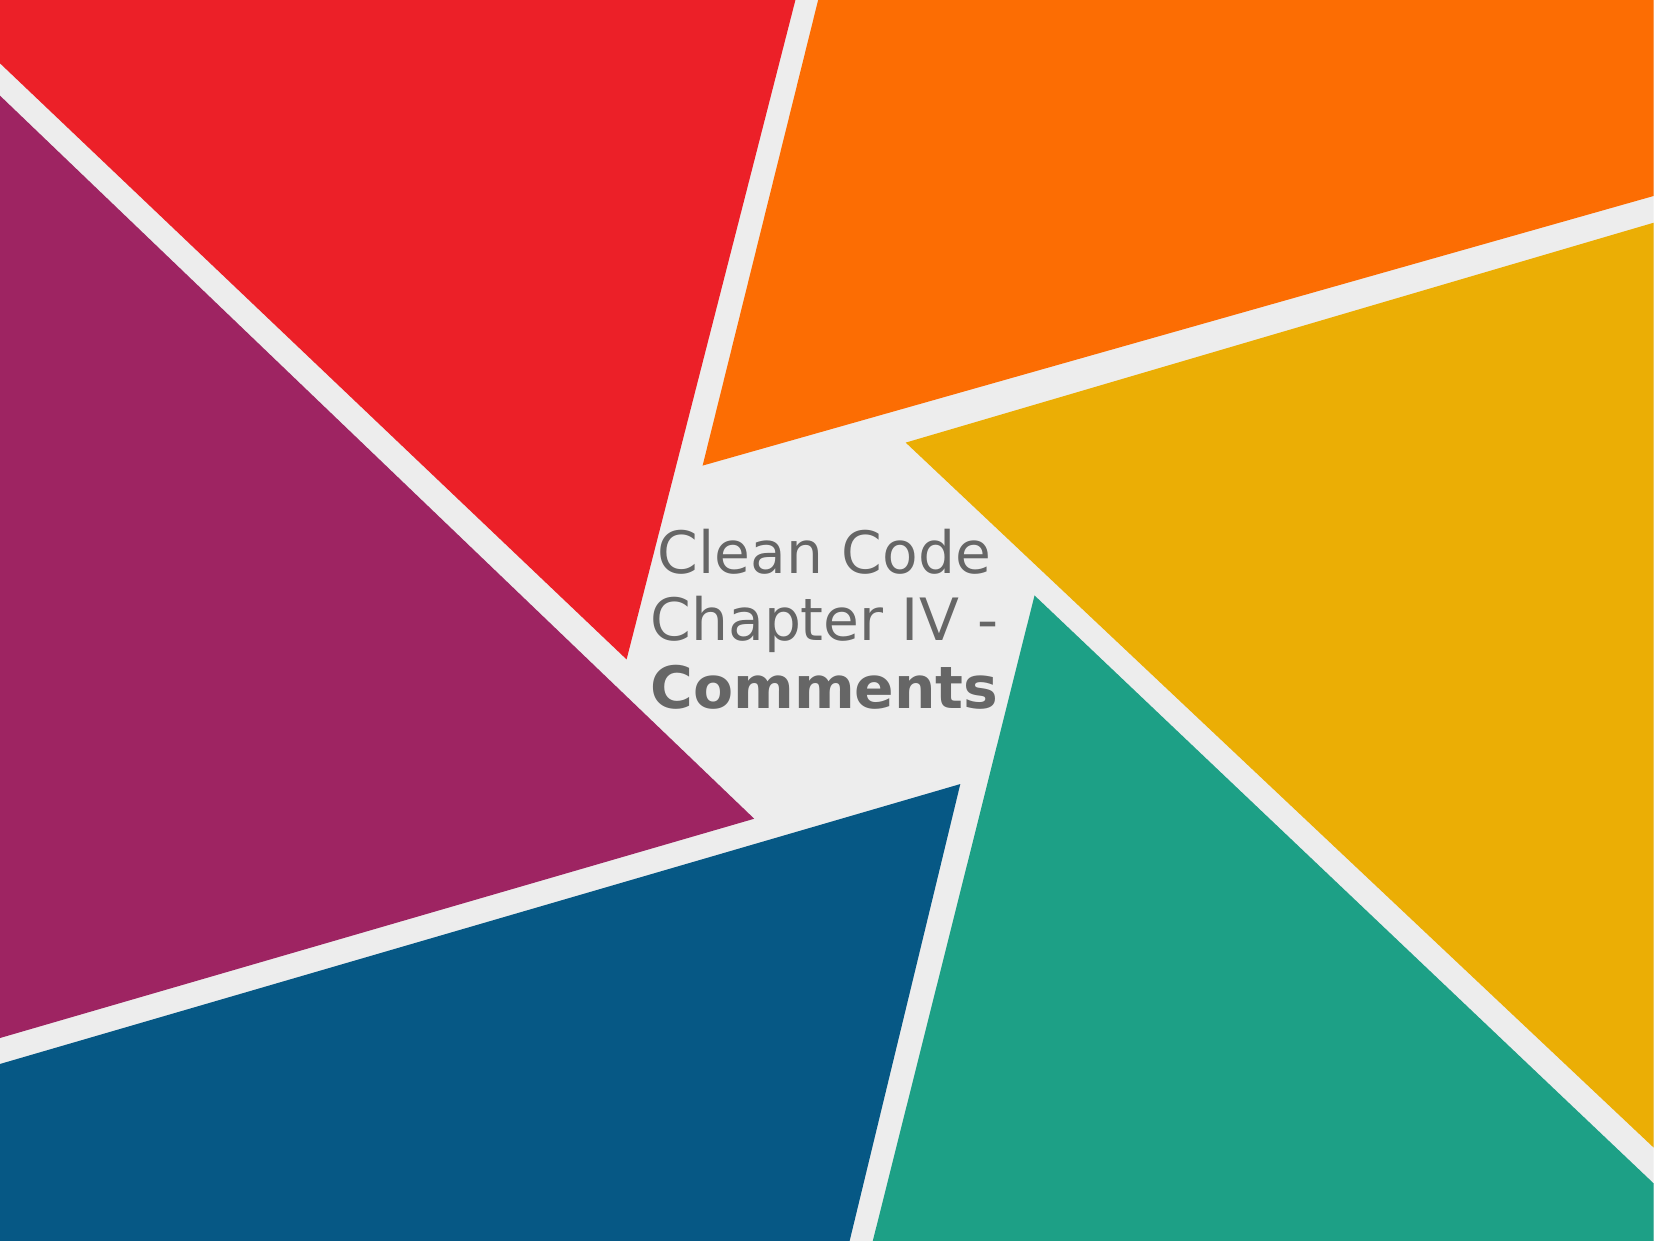

# Clean Code
Chapter IV -
Comments